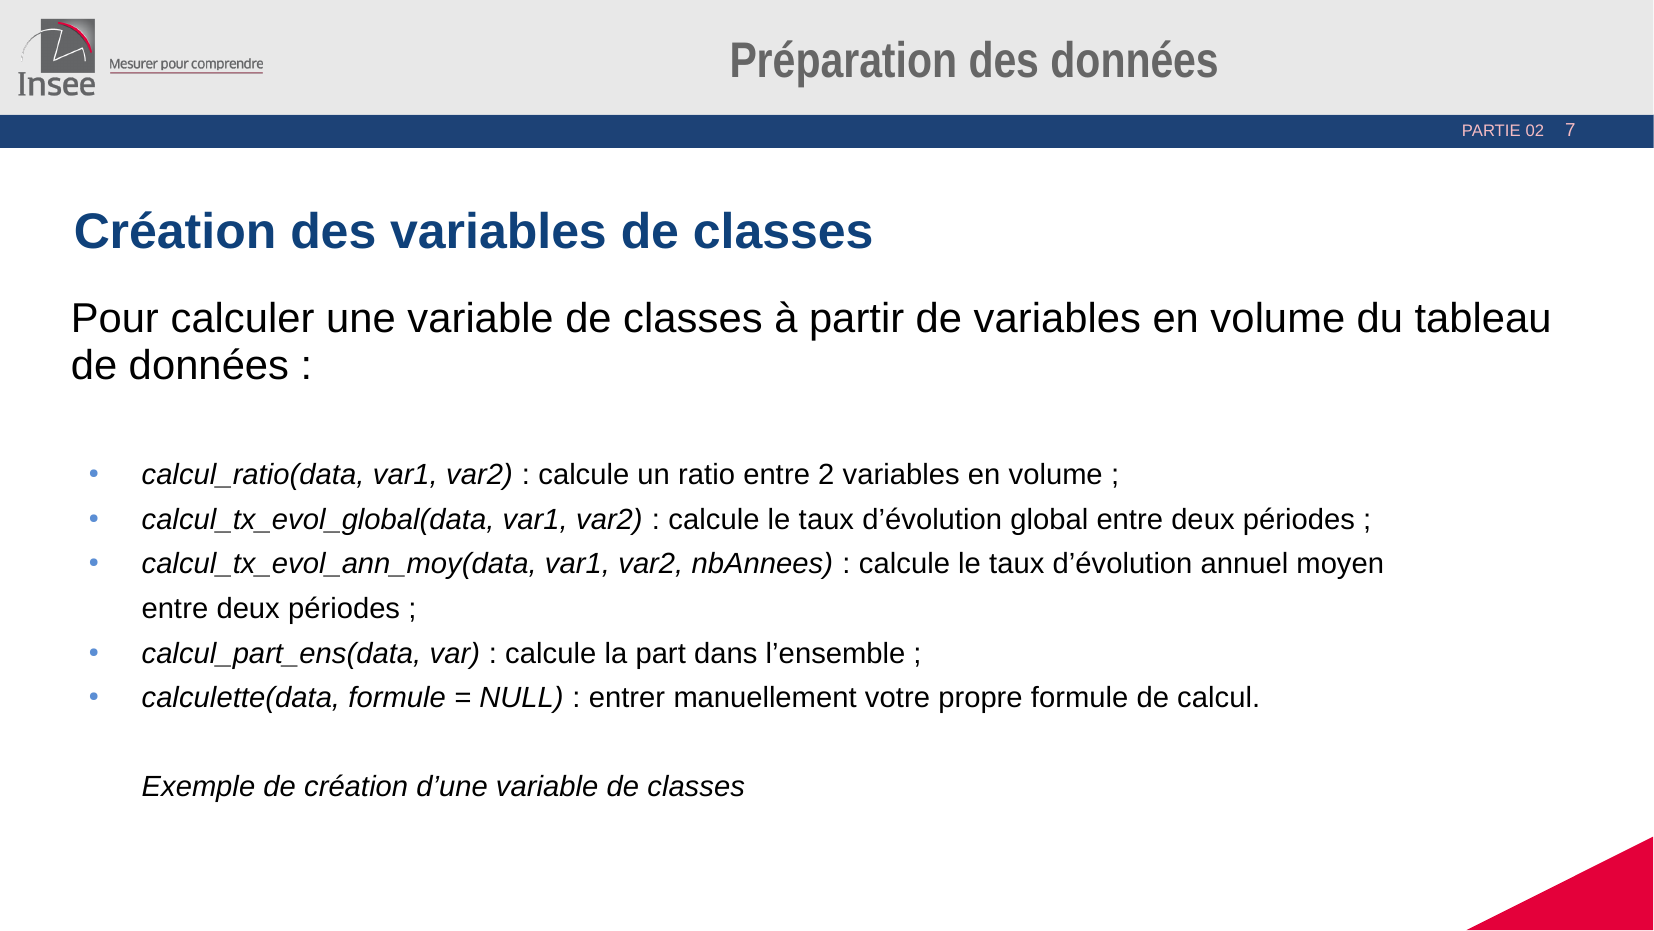

# Préparation des données
PARTIE 02
7
Création des variables de classes
Pour calculer une variable de classes à partir de variables en volume du tableau de données :
calcul_ratio(data, var1, var2) : calcule un ratio entre 2 variables en volume ;
calcul_tx_evol_global(data, var1, var2) : calcule le taux d’évolution global entre deux périodes ;
calcul_tx_evol_ann_moy(data, var1, var2, nbAnnees) : calcule le taux d’évolution annuel moyen
entre deux périodes ;
calcul_part_ens(data, var) : calcule la part dans l’ensemble ;
calculette(data, formule = NULL) : entrer manuellement votre propre formule de calcul.
Exemple de création d’une variable de classes